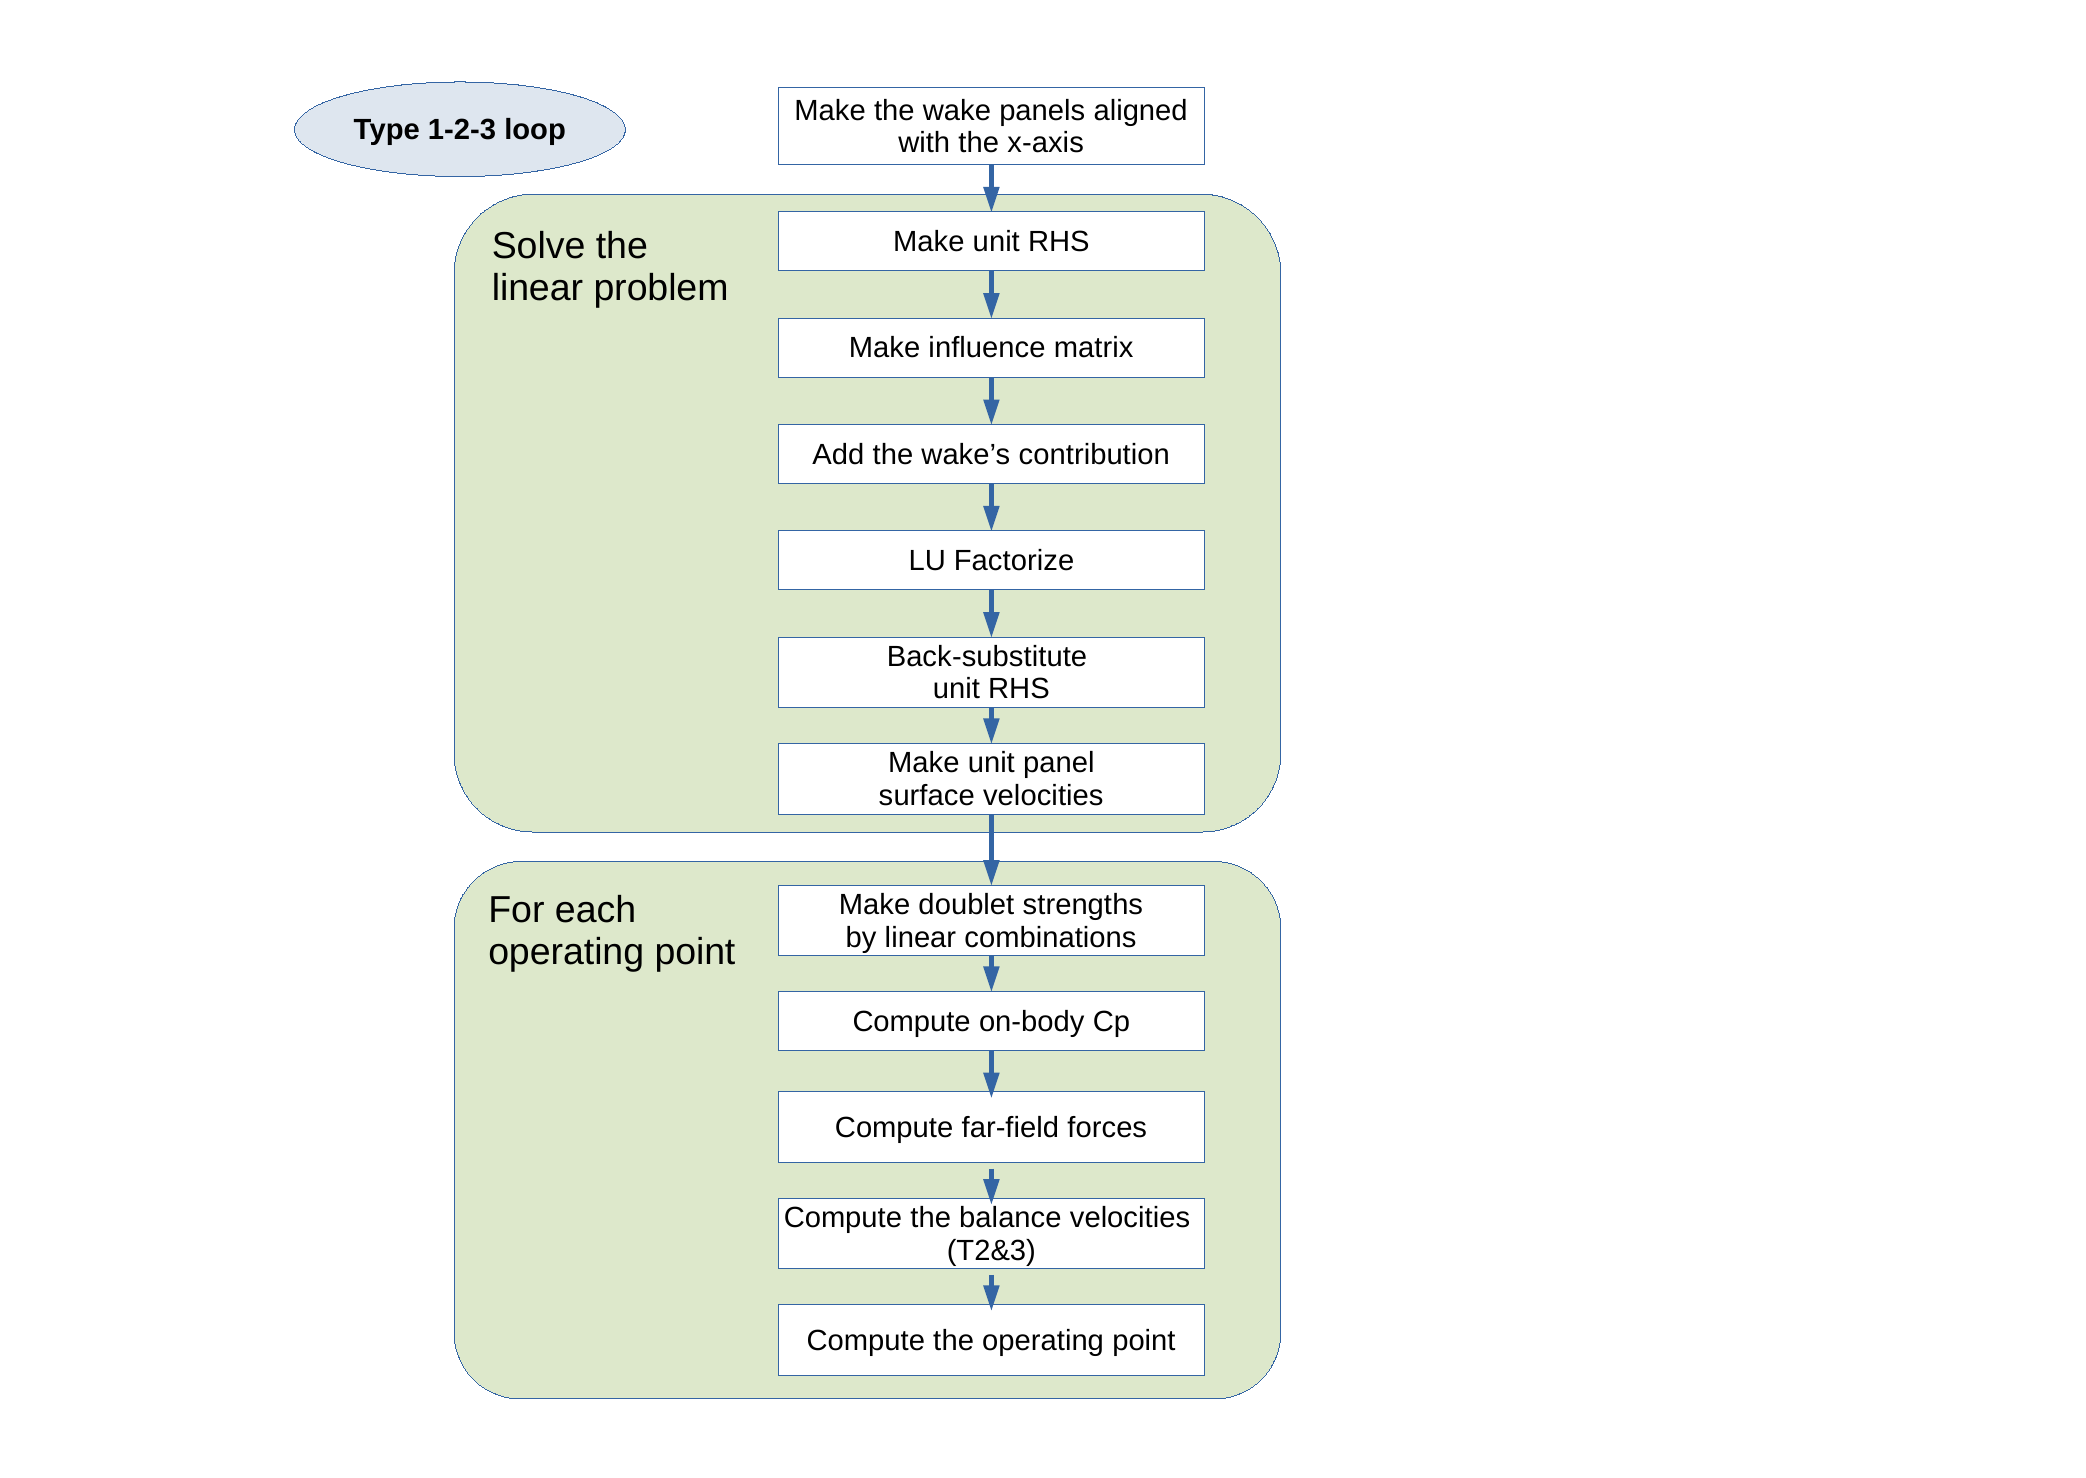

Type 1-2-3 loop
Make the wake panels aligned
with the x-axis
Solve the
linear problem
Make unit RHS
Make influence matrix
Add the wake’s contribution
LU Factorize
Back-substitute
unit RHS
Make unit panel
surface velocities
For each
operating point
Make doublet strengths
by linear combinations
Compute on-body Cp
Compute far-field forces
Compute the balance velocities
(T2&3)
Compute the operating point